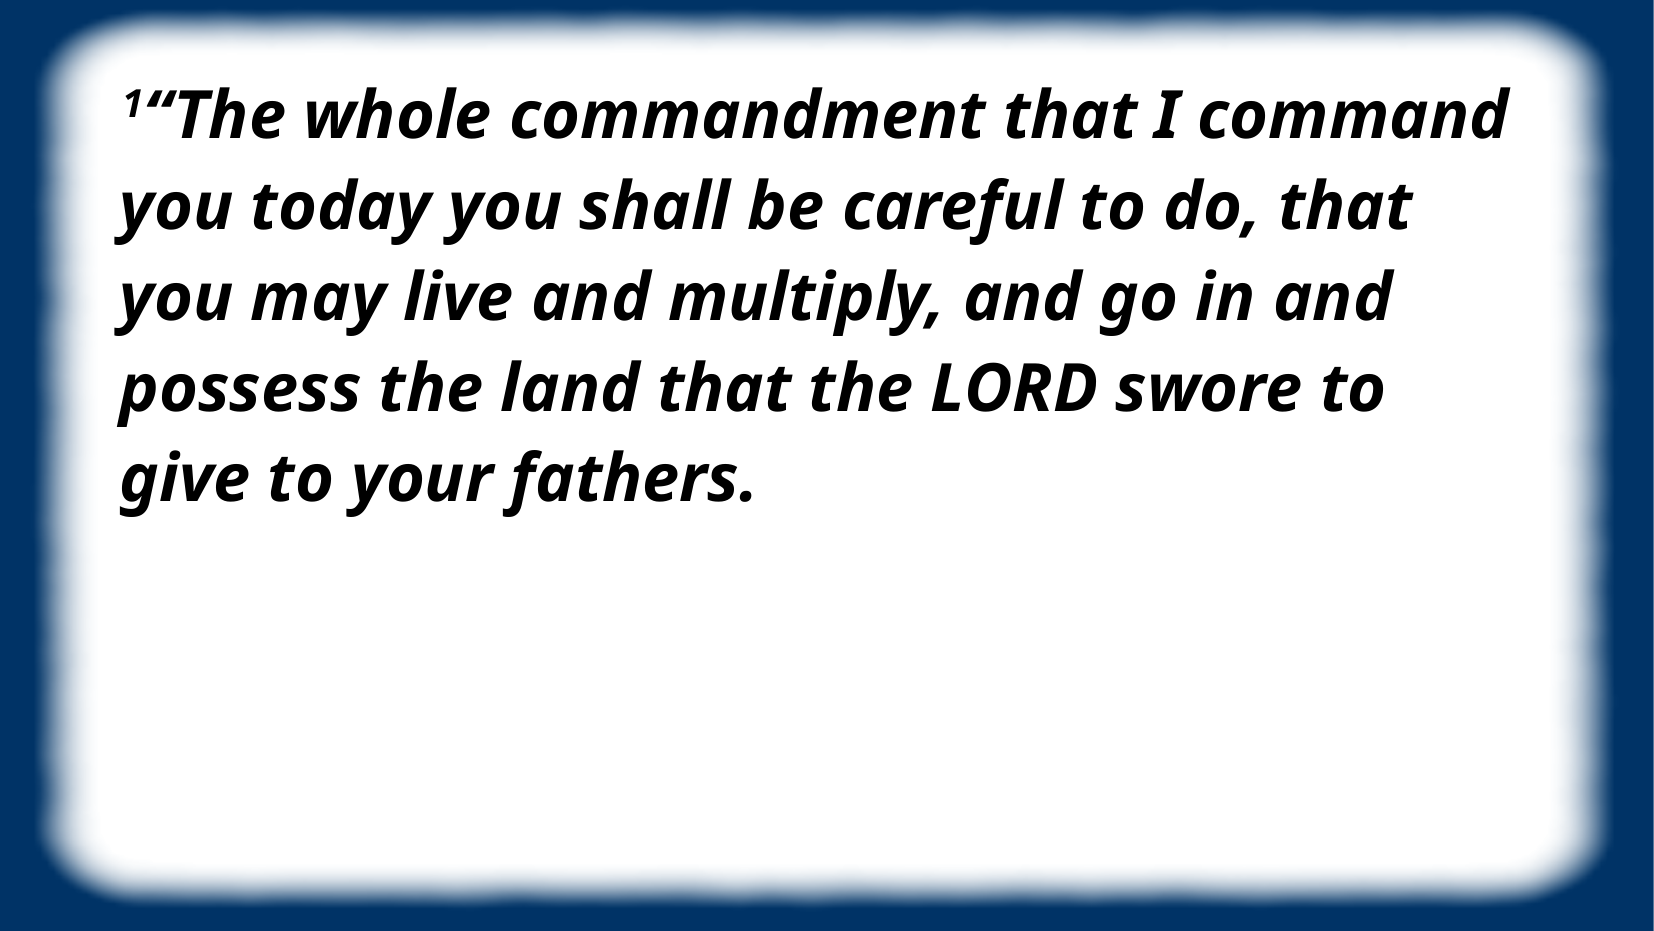

1“The whole commandment that I command you today you shall be careful to do, that you may live and multiply, and go in and possess the land that the LORD swore to give to your fathers.